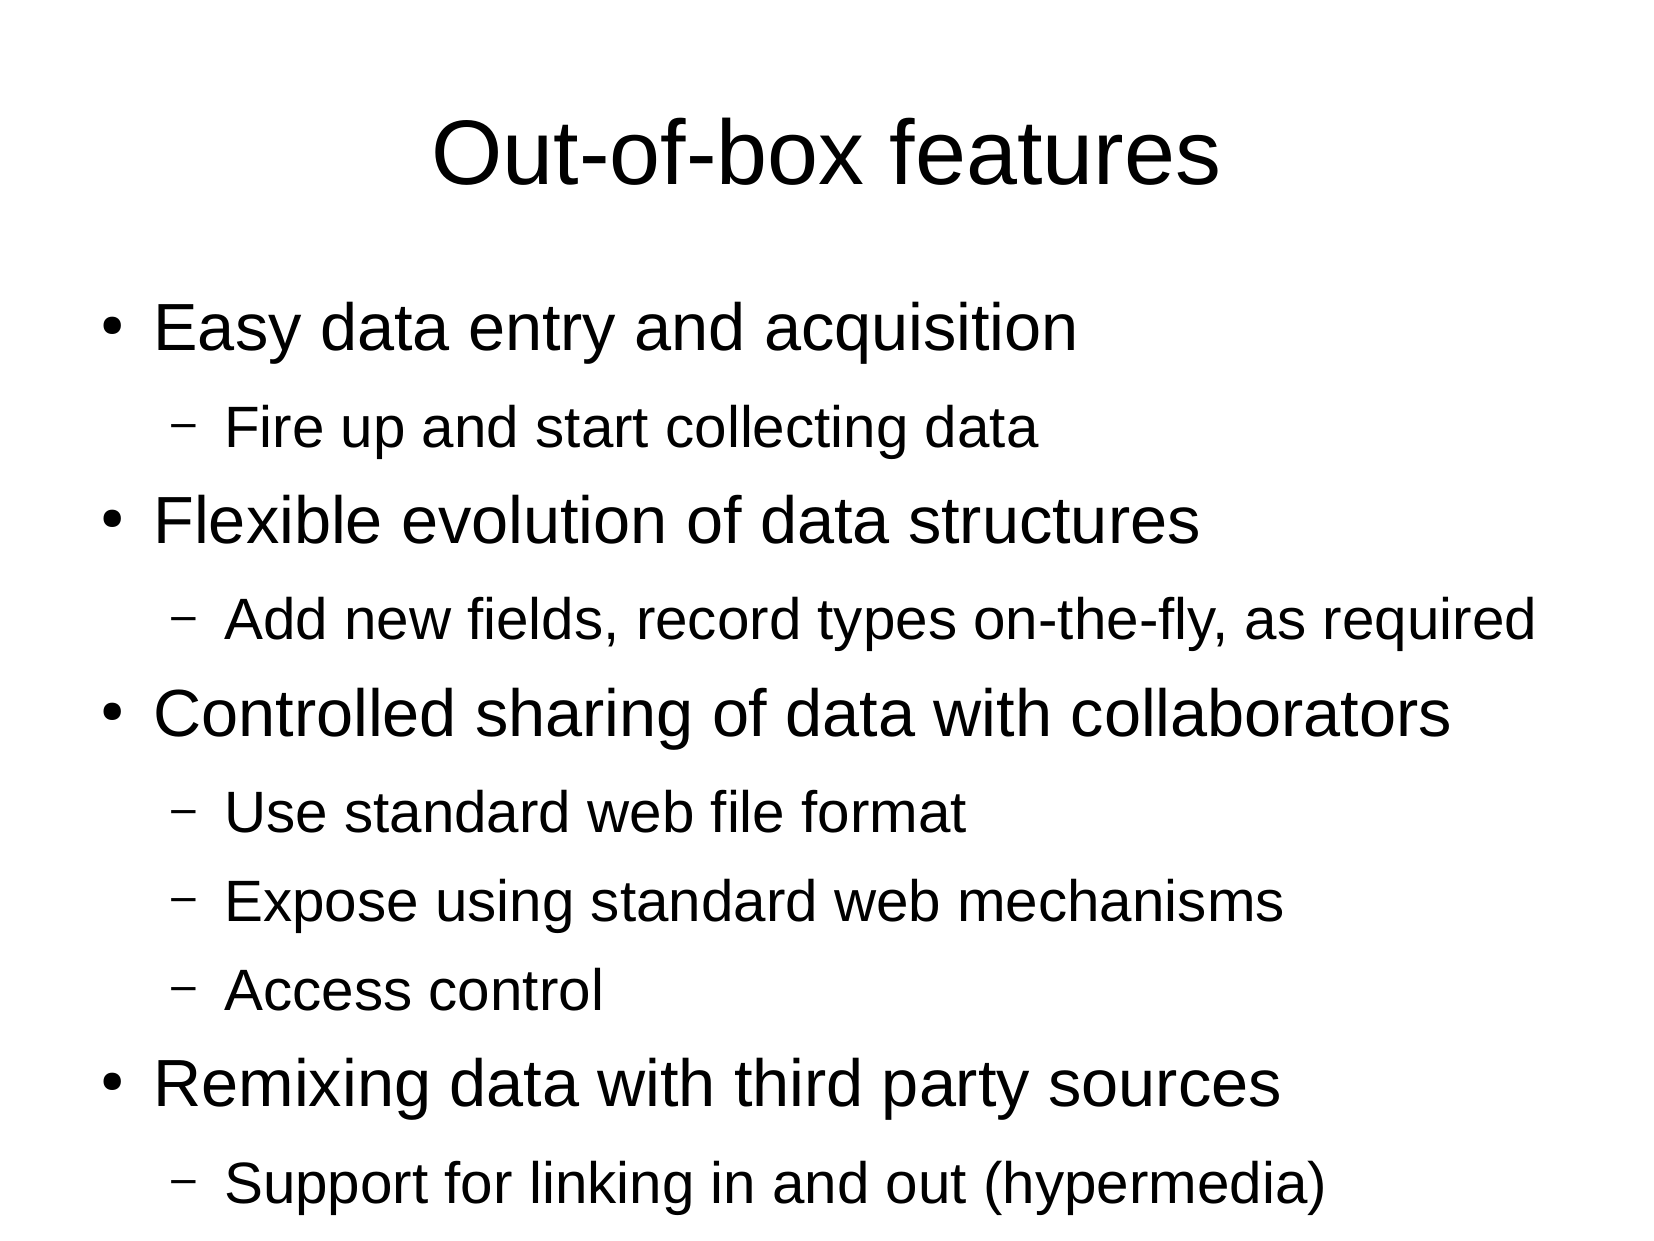

# Out-of-box features
Easy data entry and acquisition
Fire up and start collecting data
Flexible evolution of data structures
Add new fields, record types on-the-fly, as required
Controlled sharing of data with collaborators
Use standard web file format
Expose using standard web mechanisms
Access control
Remixing data with third party sources
Support for linking in and out (hypermedia)